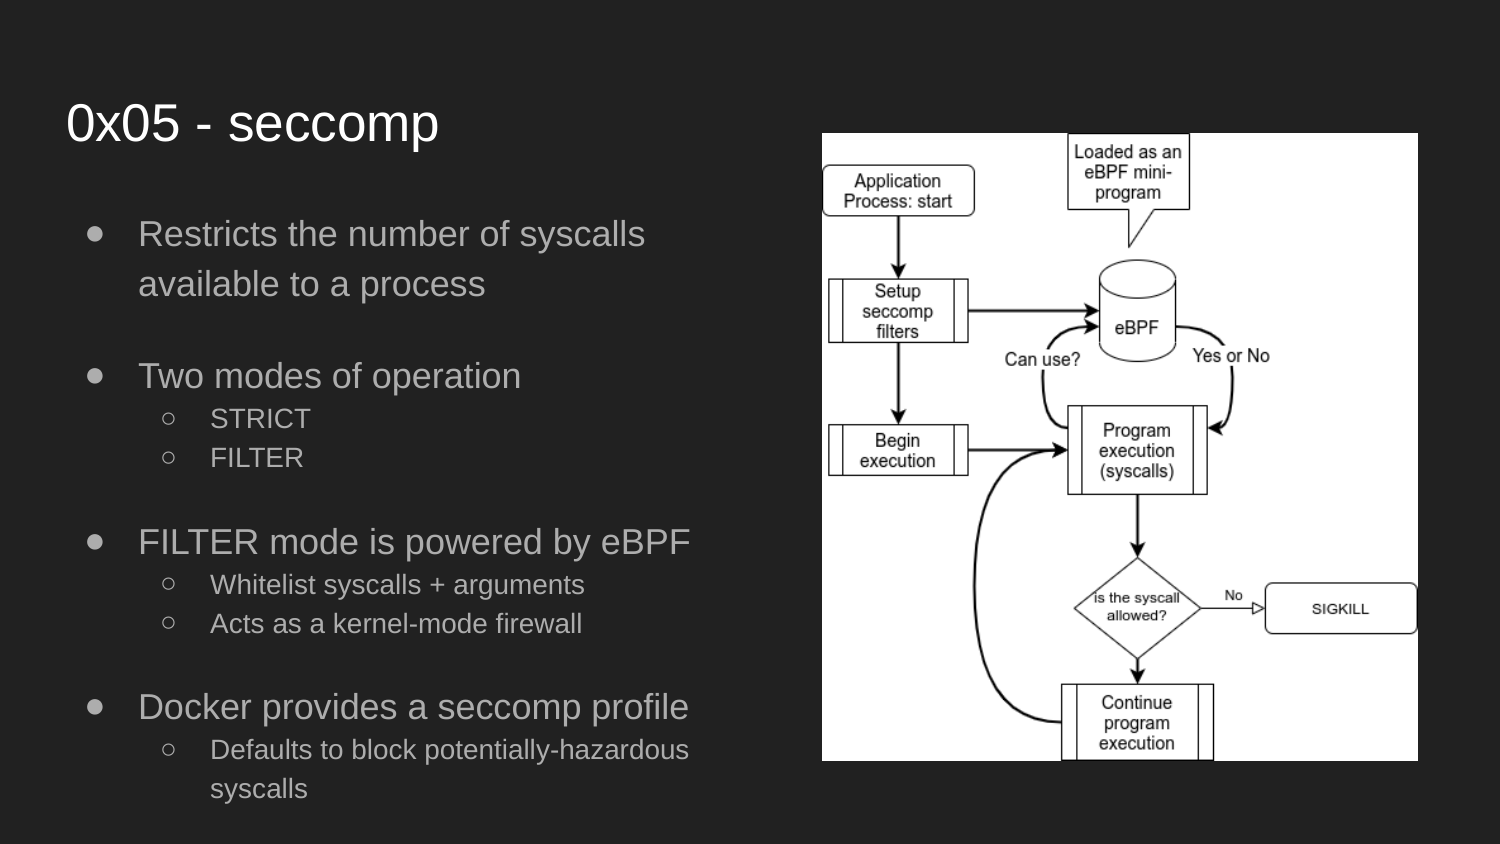

# 0x05 - seccomp
Restricts the number of syscalls available to a process
Two modes of operation
STRICT
FILTER
FILTER mode is powered by eBPF
Whitelist syscalls + arguments
Acts as a kernel-mode firewall
Docker provides a seccomp profile
Defaults to block potentially-hazardous syscalls